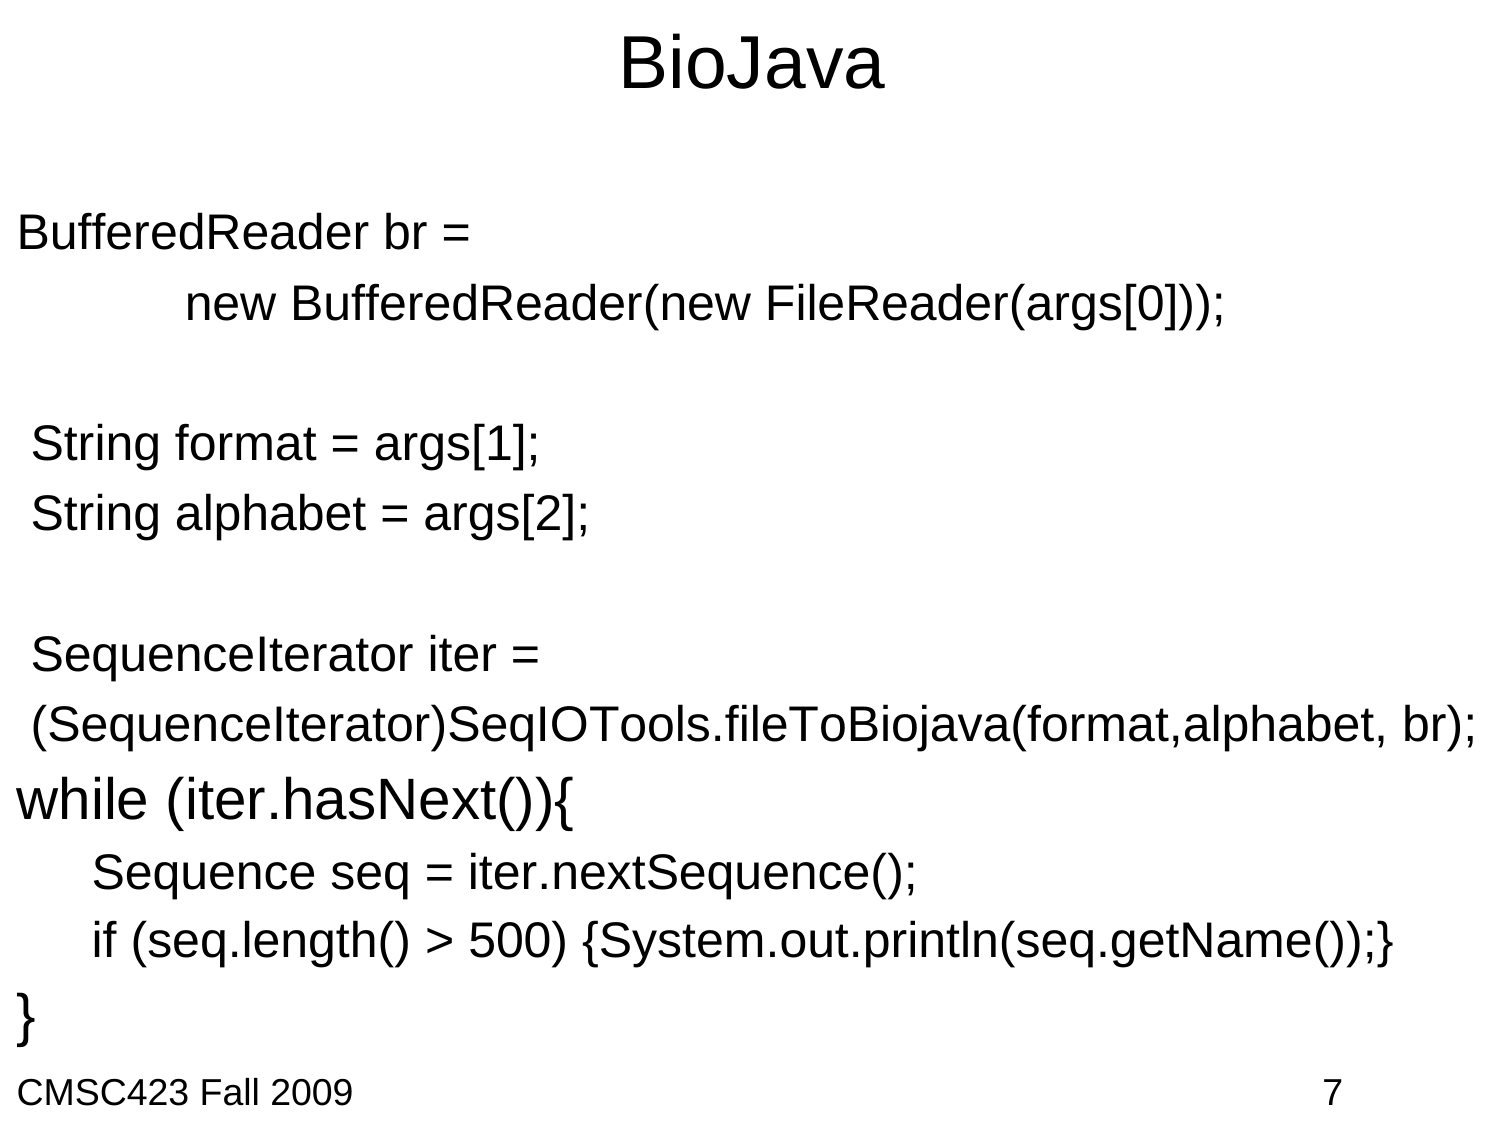

# BioJava
BufferedReader br =
 new BufferedReader(new FileReader(args[0]));
 String format = args[1];
 String alphabet = args[2];
 SequenceIterator iter =
 (SequenceIterator)SeqIOTools.fileToBiojava(format,alphabet, br);
while (iter.hasNext()){
Sequence seq = iter.nextSequence();
if (seq.length() > 500) {System.out.println(seq.getName());}
}
CMSC423 Fall 2009
7